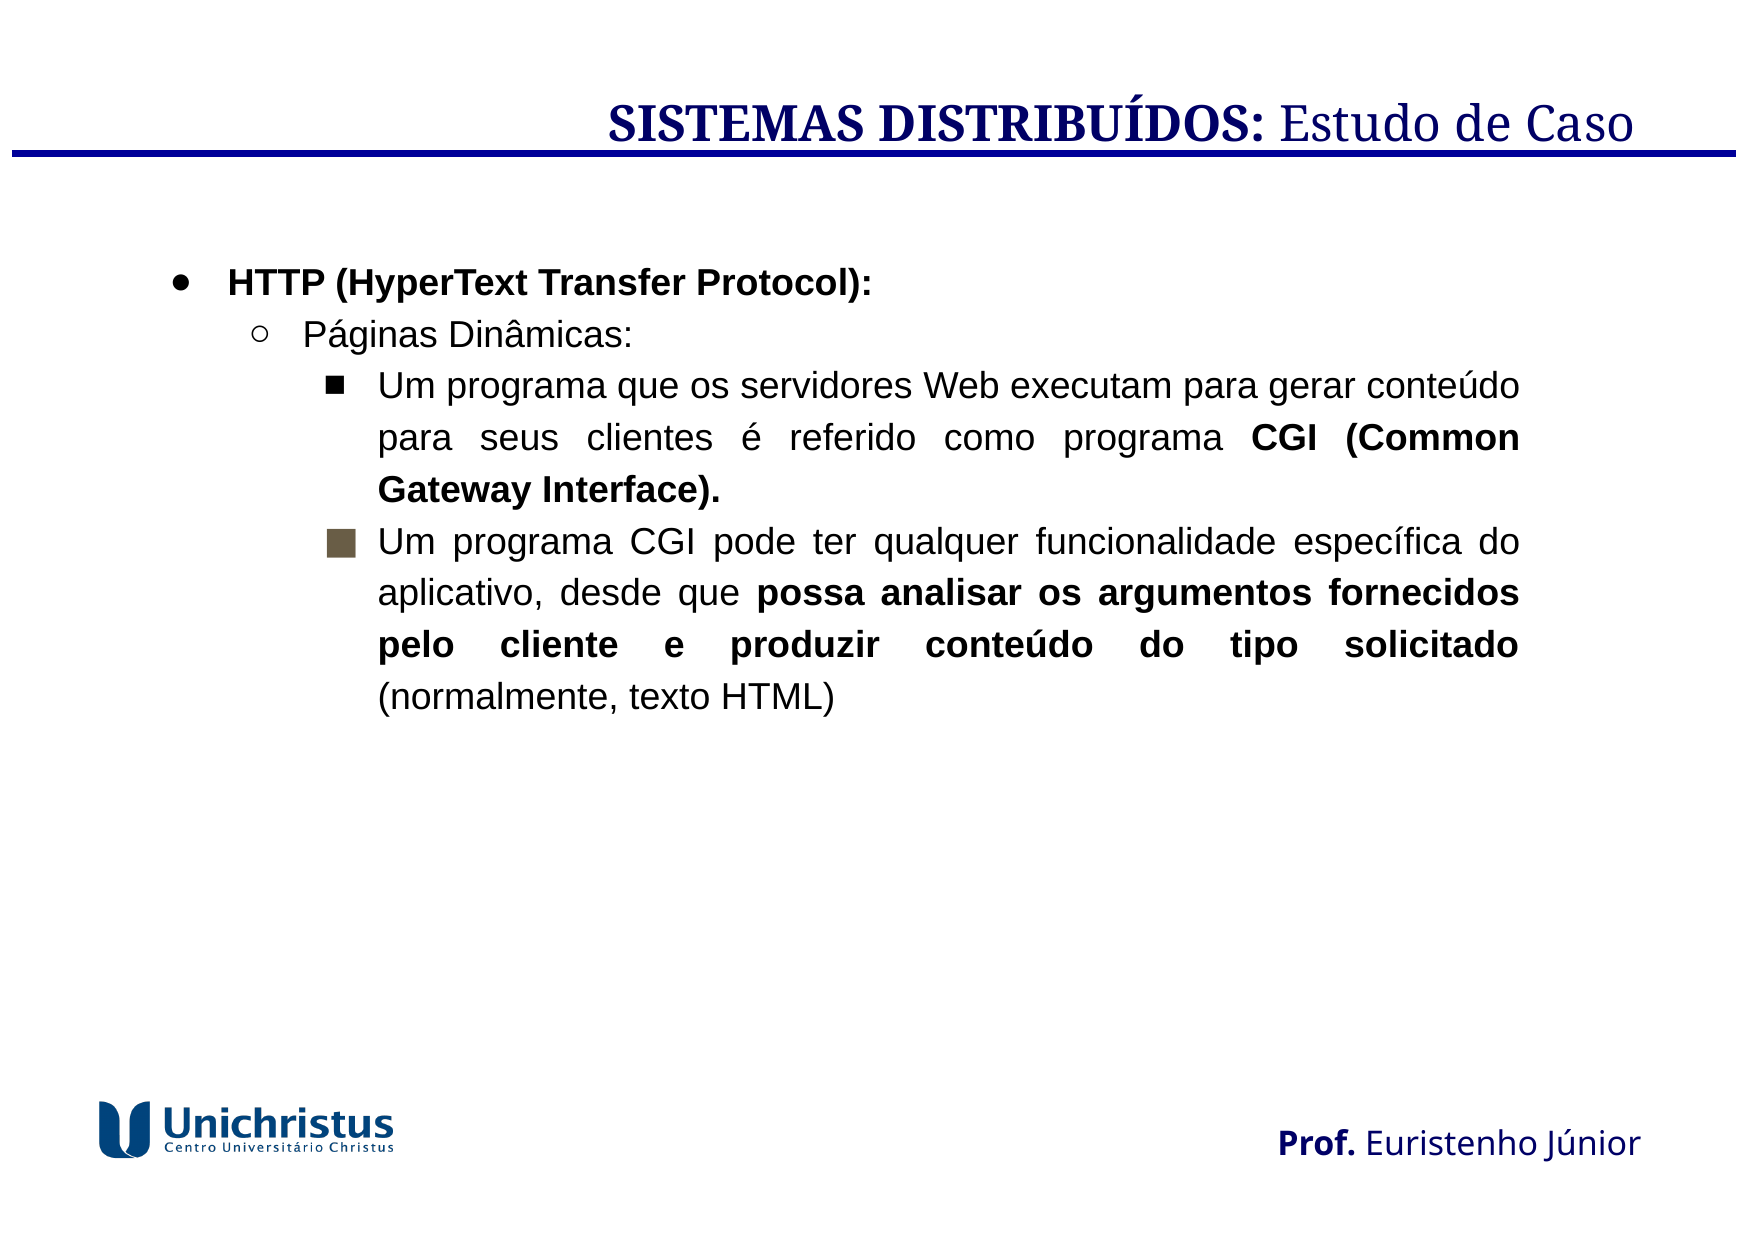

SISTEMAS DISTRIBUÍDOS: Estudo de Caso
HTTP (HyperText Transfer Protocol):
Páginas Dinâmicas:
Um programa que os servidores Web executam para gerar conteúdo para seus clientes é referido como programa CGI (Common Gateway Interface).
Um programa CGI pode ter qualquer funcionalidade específica do aplicativo, desde que possa analisar os argumentos fornecidos pelo cliente e produzir conteúdo do tipo solicitado (normalmente, texto HTML)
Prof. Euristenho Júnior